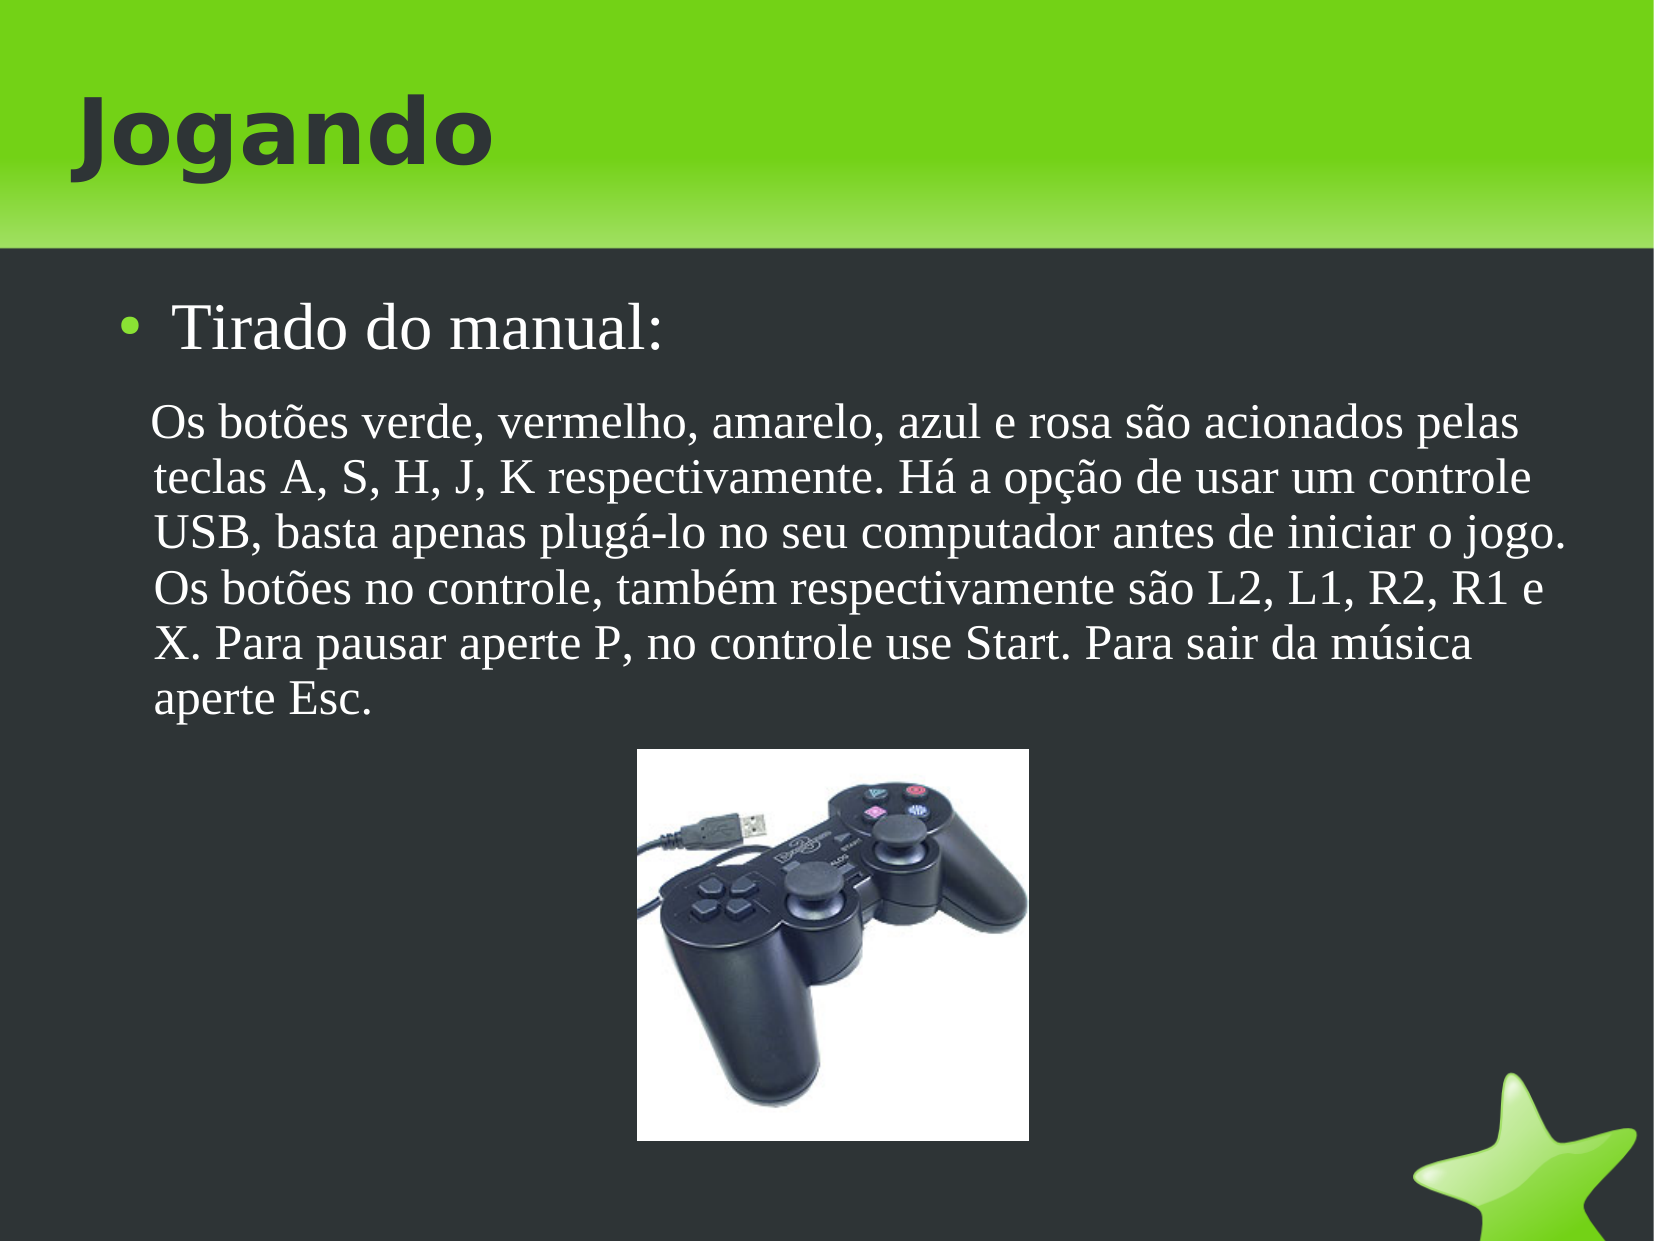

# Jogando
Tirado do manual:
 Os botões verde, vermelho, amarelo, azul e rosa são acionados pelas teclas A, S, H, J, K respectivamente. Há a opção de usar um controle USB, basta apenas plugá-lo no seu computador antes de iniciar o jogo. Os botões no controle, também respectivamente são L2, L1, R2, R1 e X. Para pausar aperte P, no controle use Start. Para sair da música aperte Esc.